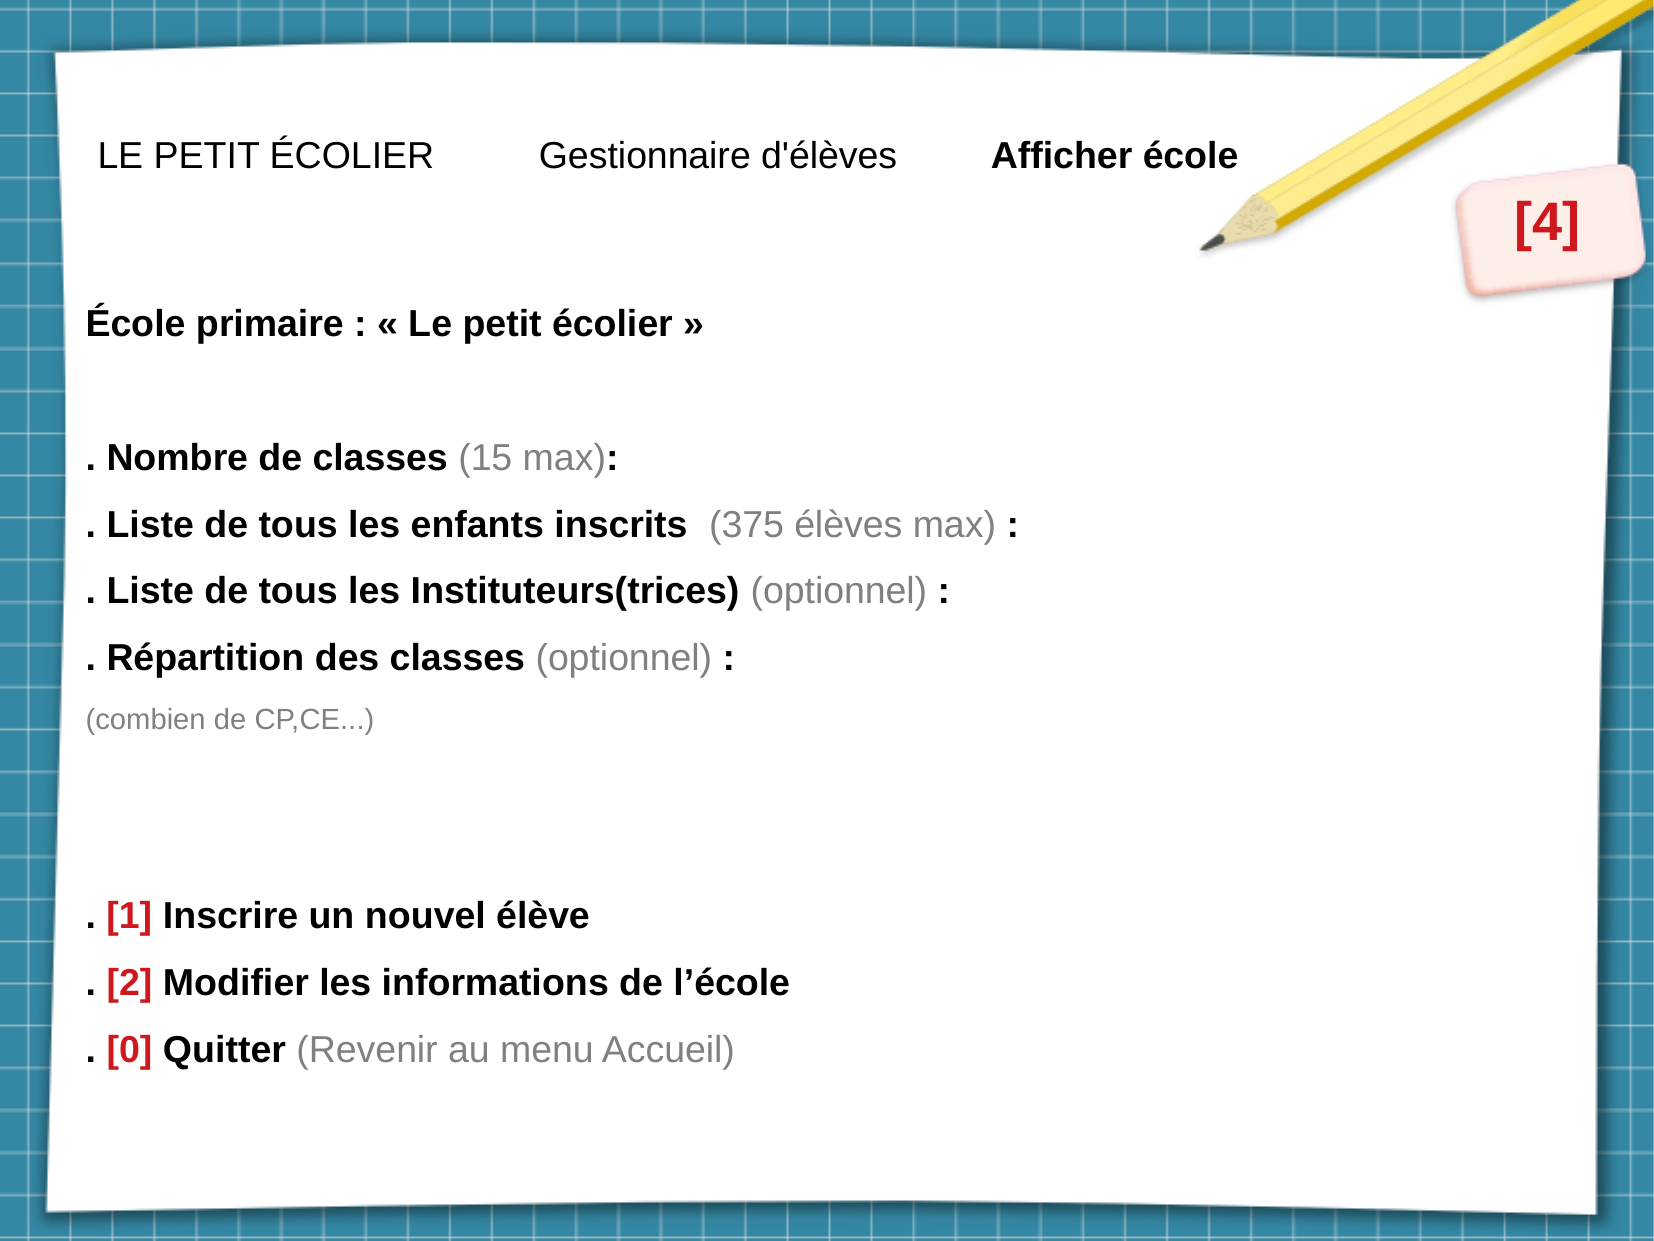

LE PETIT ÉCOLIER Gestionnaire d'élèves Afficher école
[4]
École primaire : « Le petit écolier »
. Nombre de classes (15 max):
. Liste de tous les enfants inscrits (375 élèves max) :
. Liste de tous les Instituteurs(trices) (optionnel) :
. Répartition des classes (optionnel) :
(combien de CP,CE...)
. [1] Inscrire un nouvel élève
. [2] Modifier les informations de l’école
. [0] Quitter (Revenir au menu Accueil)